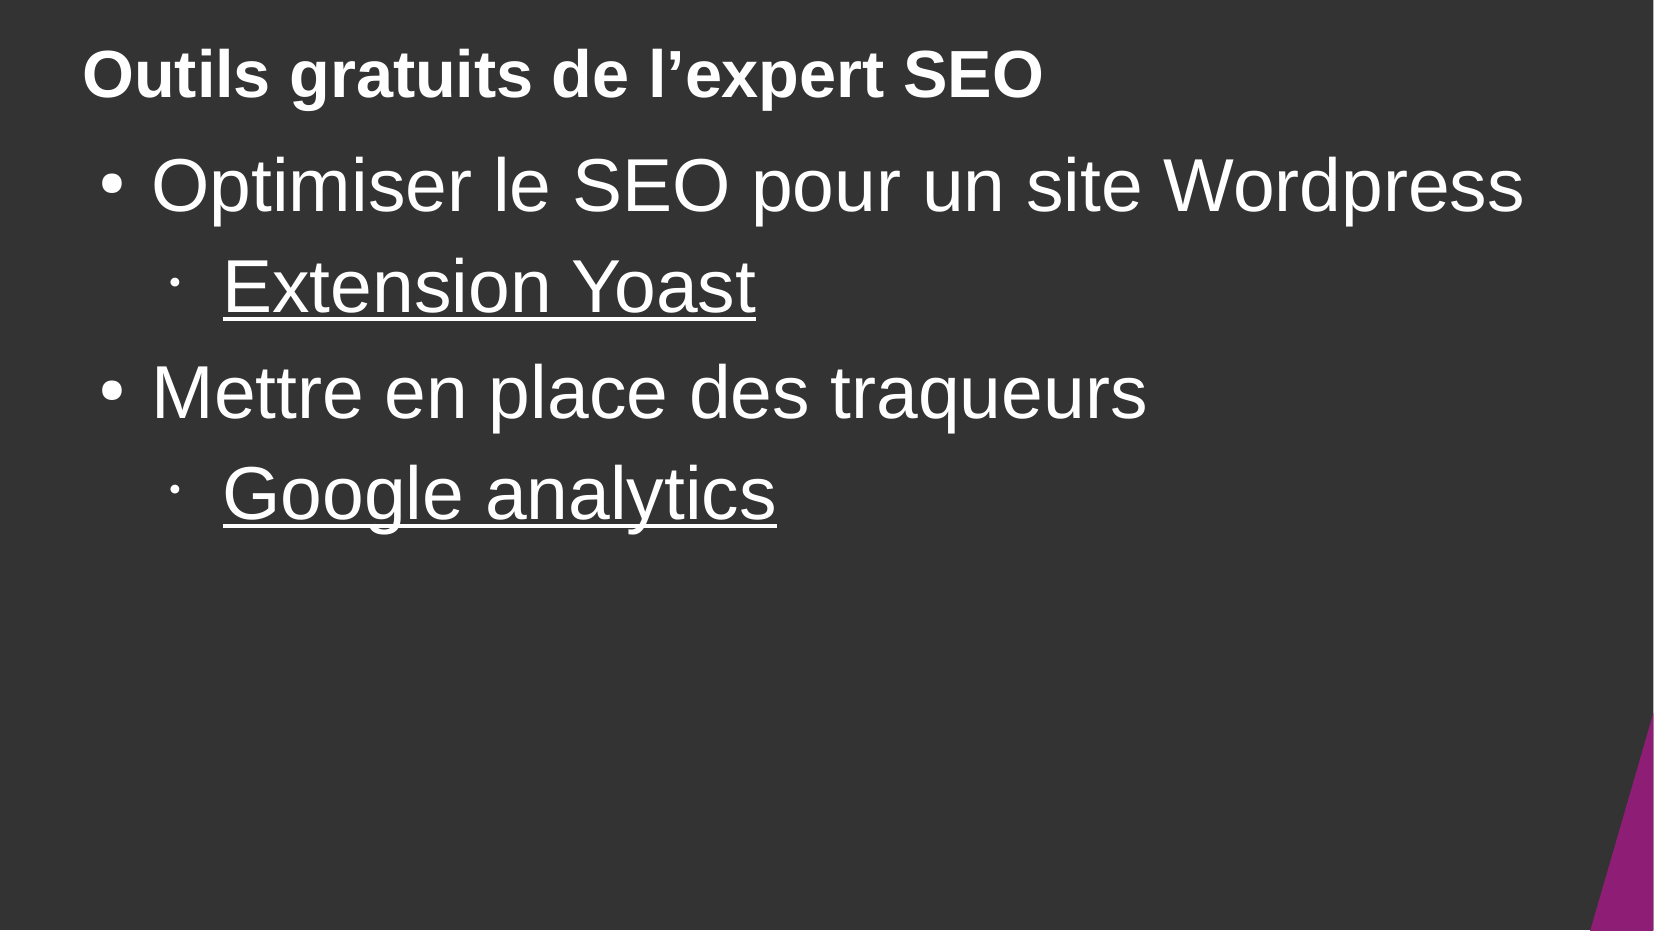

# Outils gratuits de l’expert SEO
Optimiser le SEO pour un site Wordpress
Extension Yoast
Mettre en place des traqueurs
Google analytics